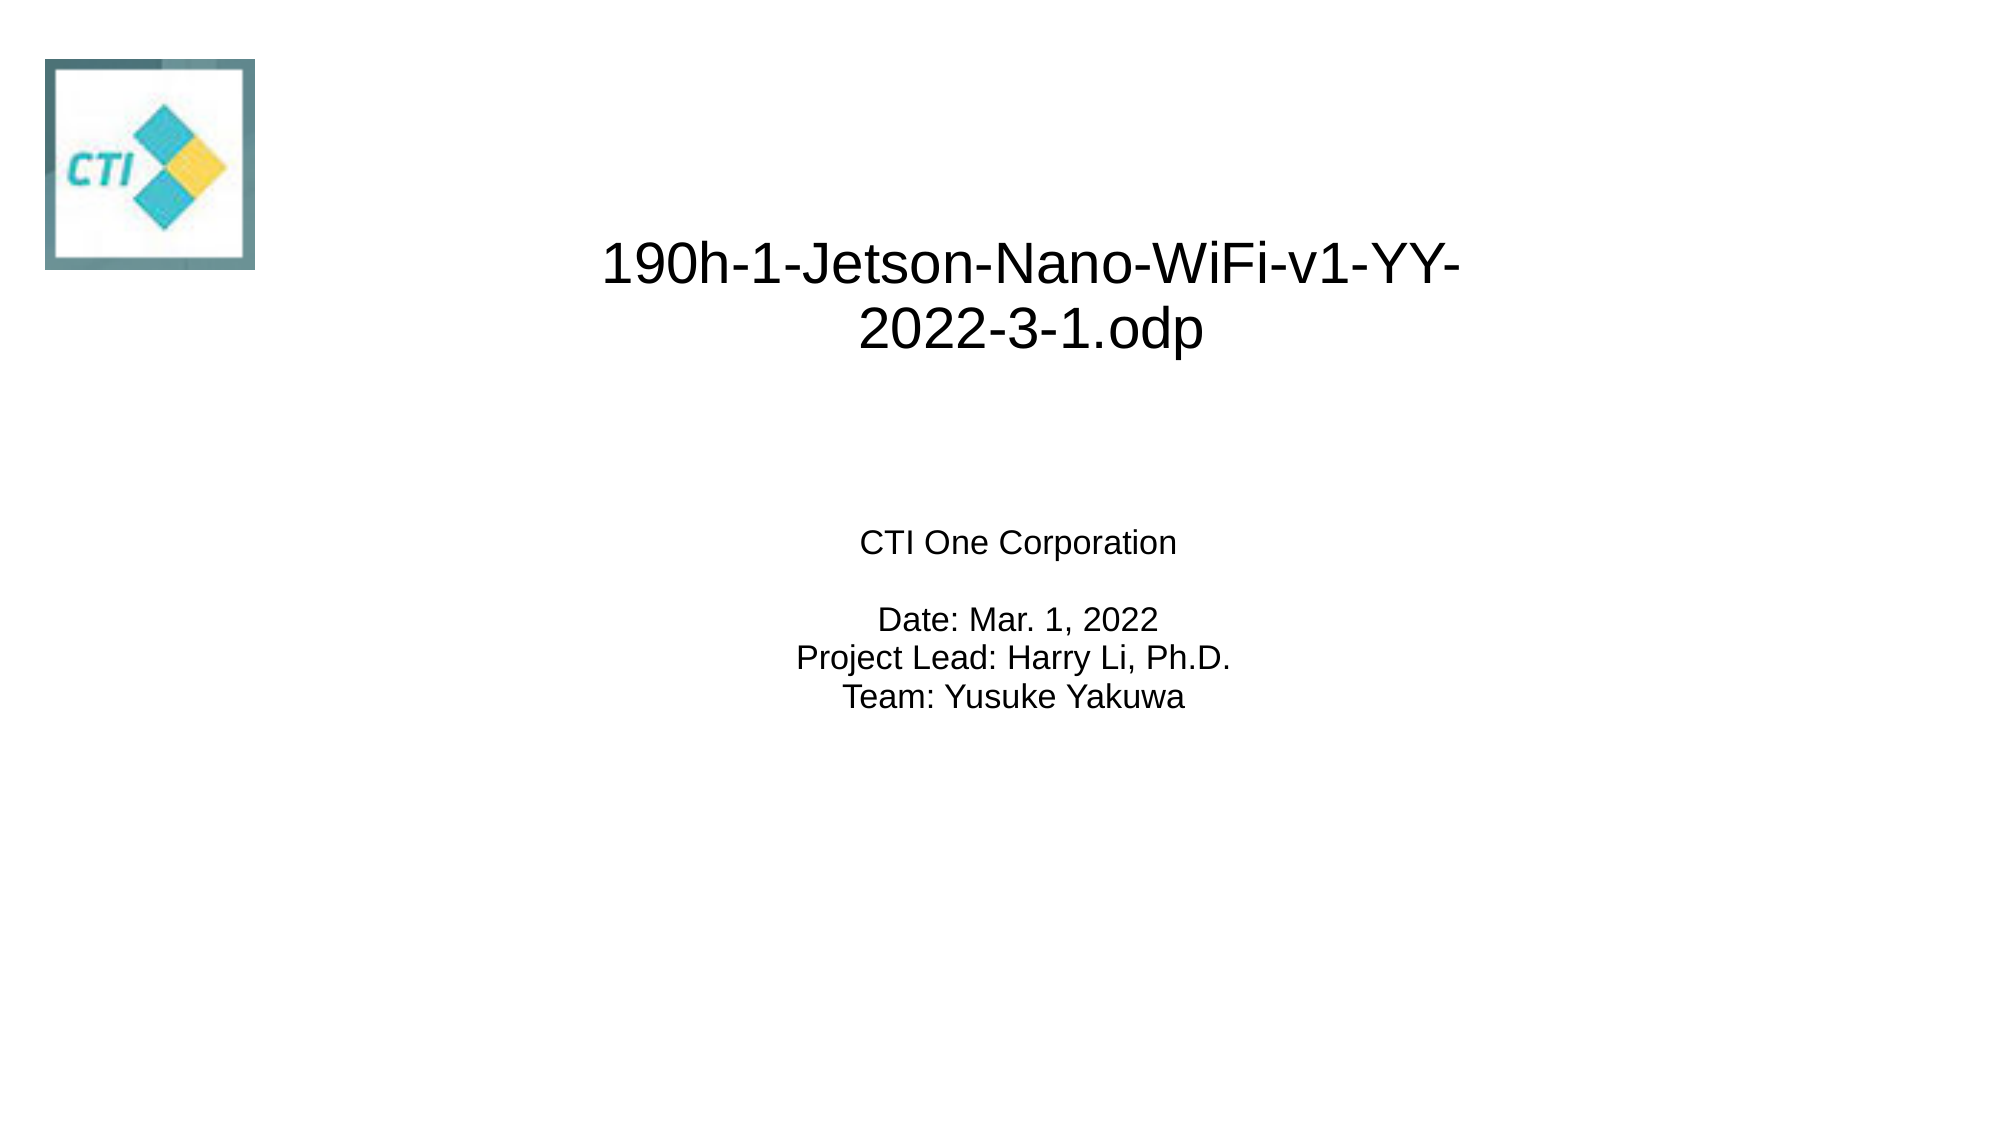

190h-1-Jetson-Nano-WiFi-v1-YY-2022-3-1.odp
CTI One Corporation
Date: Mar. 1, 2022
Project Lead: Harry Li, Ph.D.
Team: Yusuke Yakuwa